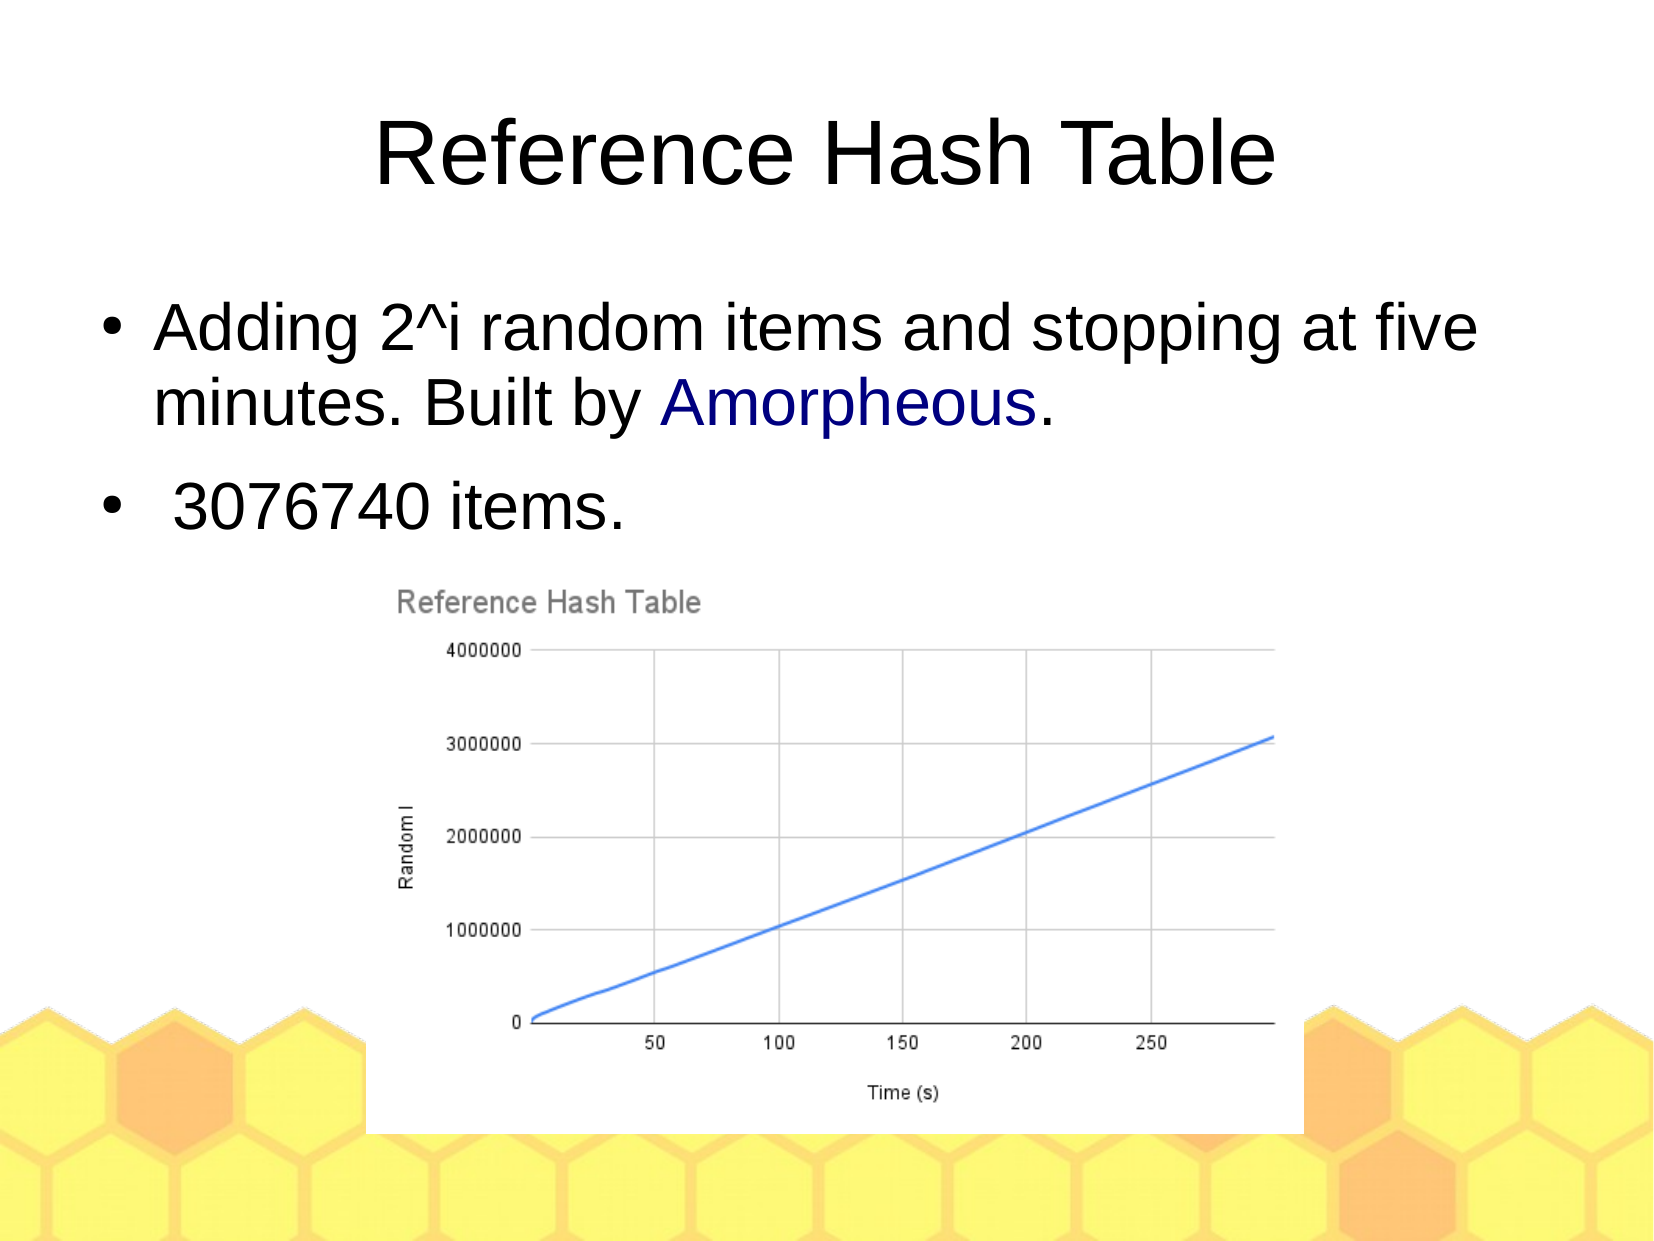

# Reference Hash Table
Adding 2^i random items and stopping at five minutes. Built by Amorpheous.
 3076740 items.